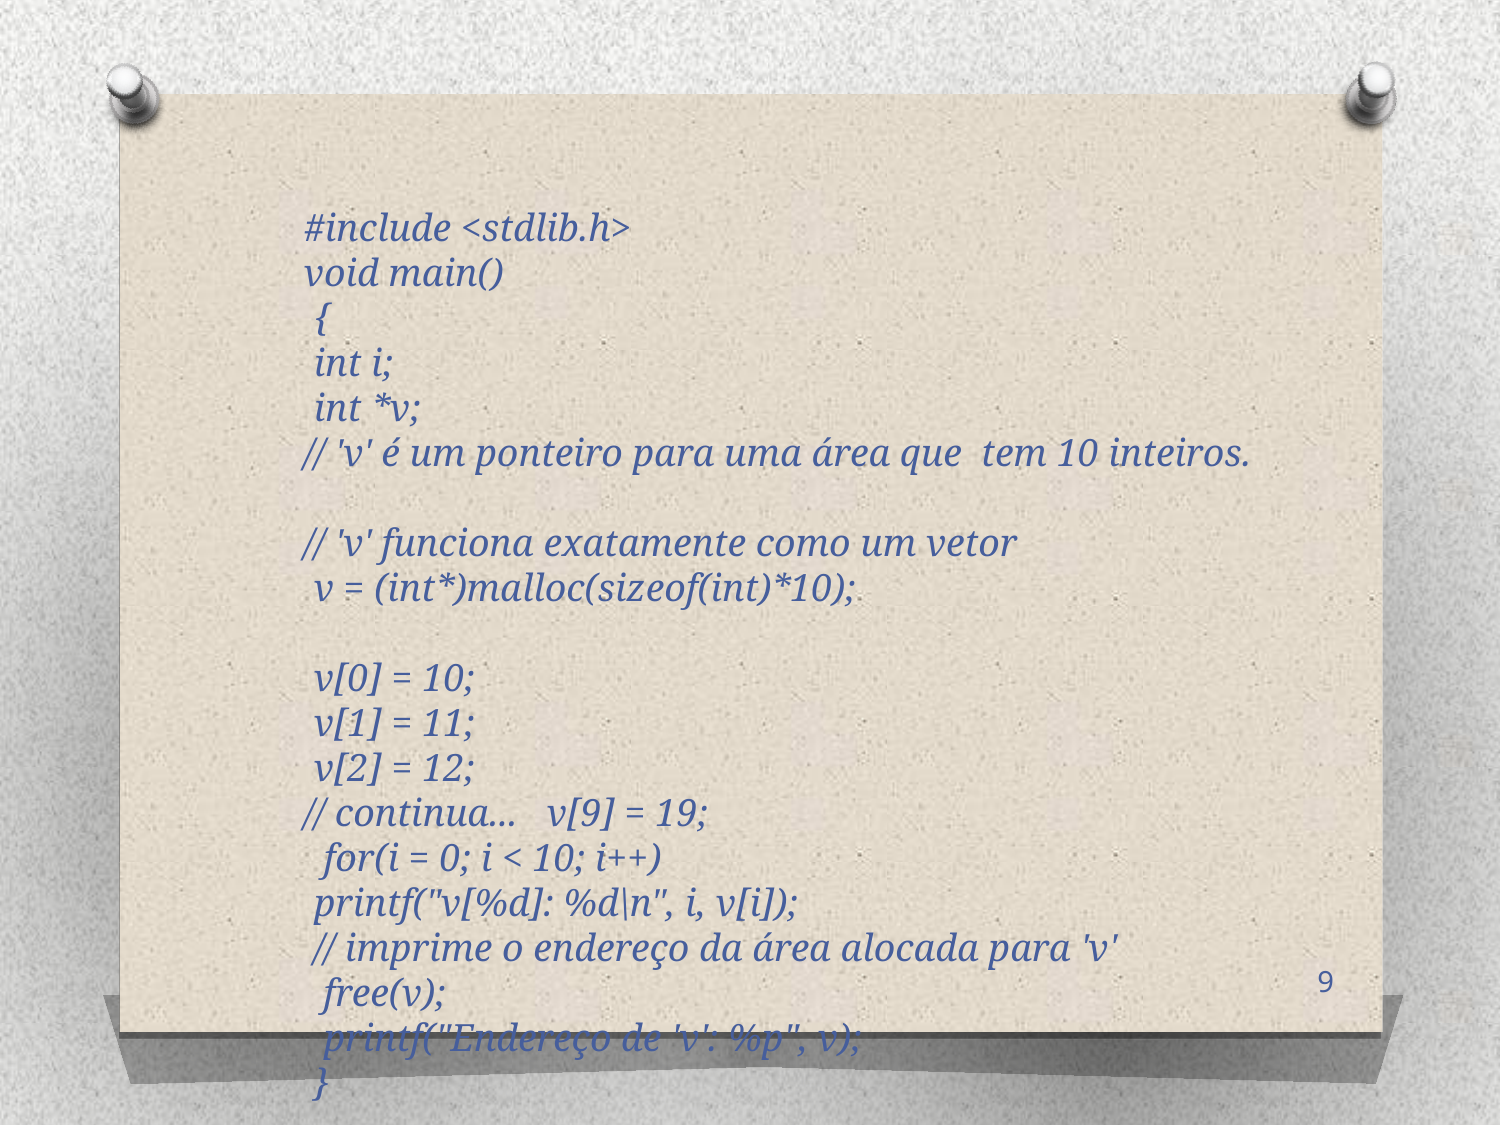

#include <stdlib.h>
void main()
 {
 int i;
 int *v;
// 'v' é um ponteiro para uma área que  tem 10 inteiros.
// 'v' funciona exatamente como um vetor
 v = (int*)malloc(sizeof(int)*10);
 v[0] = 10;
 v[1] = 11;
 v[2] = 12;
// continua...   v[9] = 19;
  for(i = 0; i < 10; i++)
 printf("v[%d]: %d\n", i, v[i]);
 // imprime o endereço da área alocada para 'v'   free(v);
  printf("Endereço de 'v': %p", v);
 }